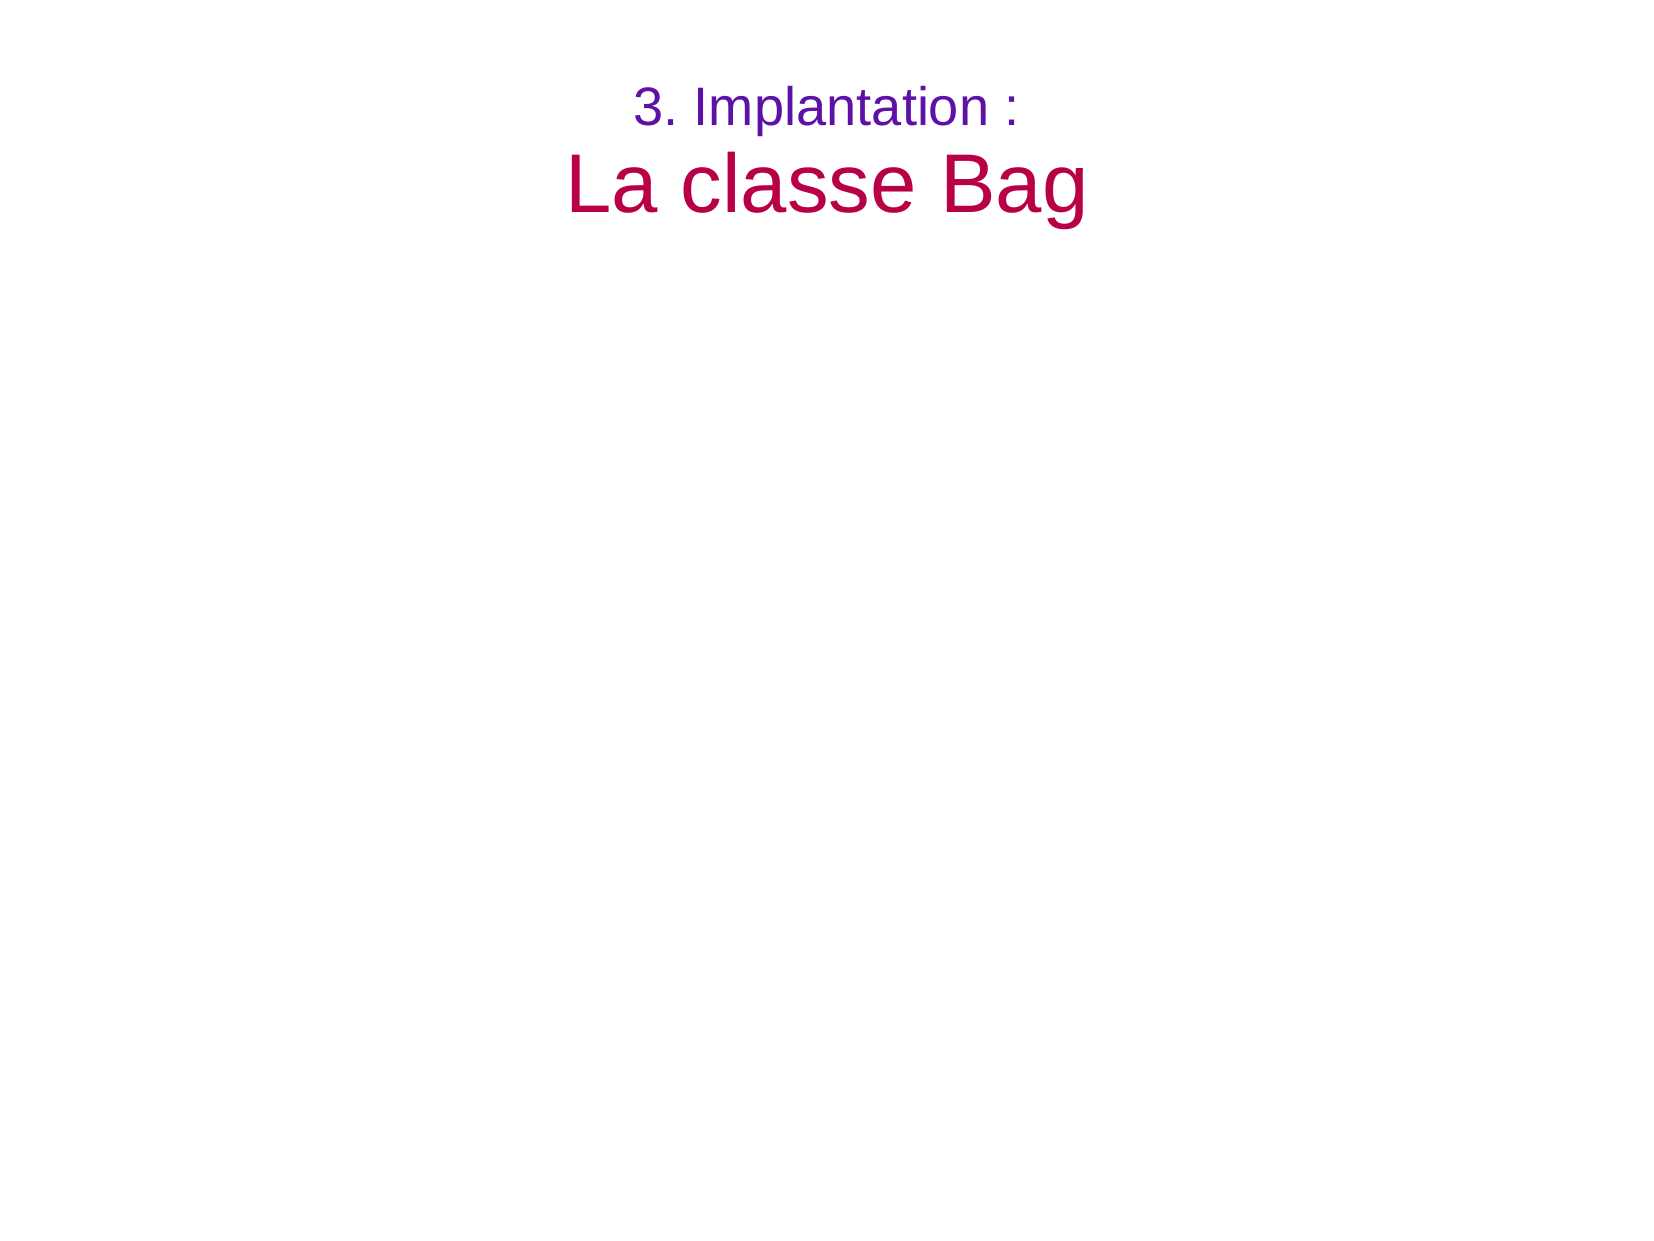

# 3. Implantation : La classe Bag